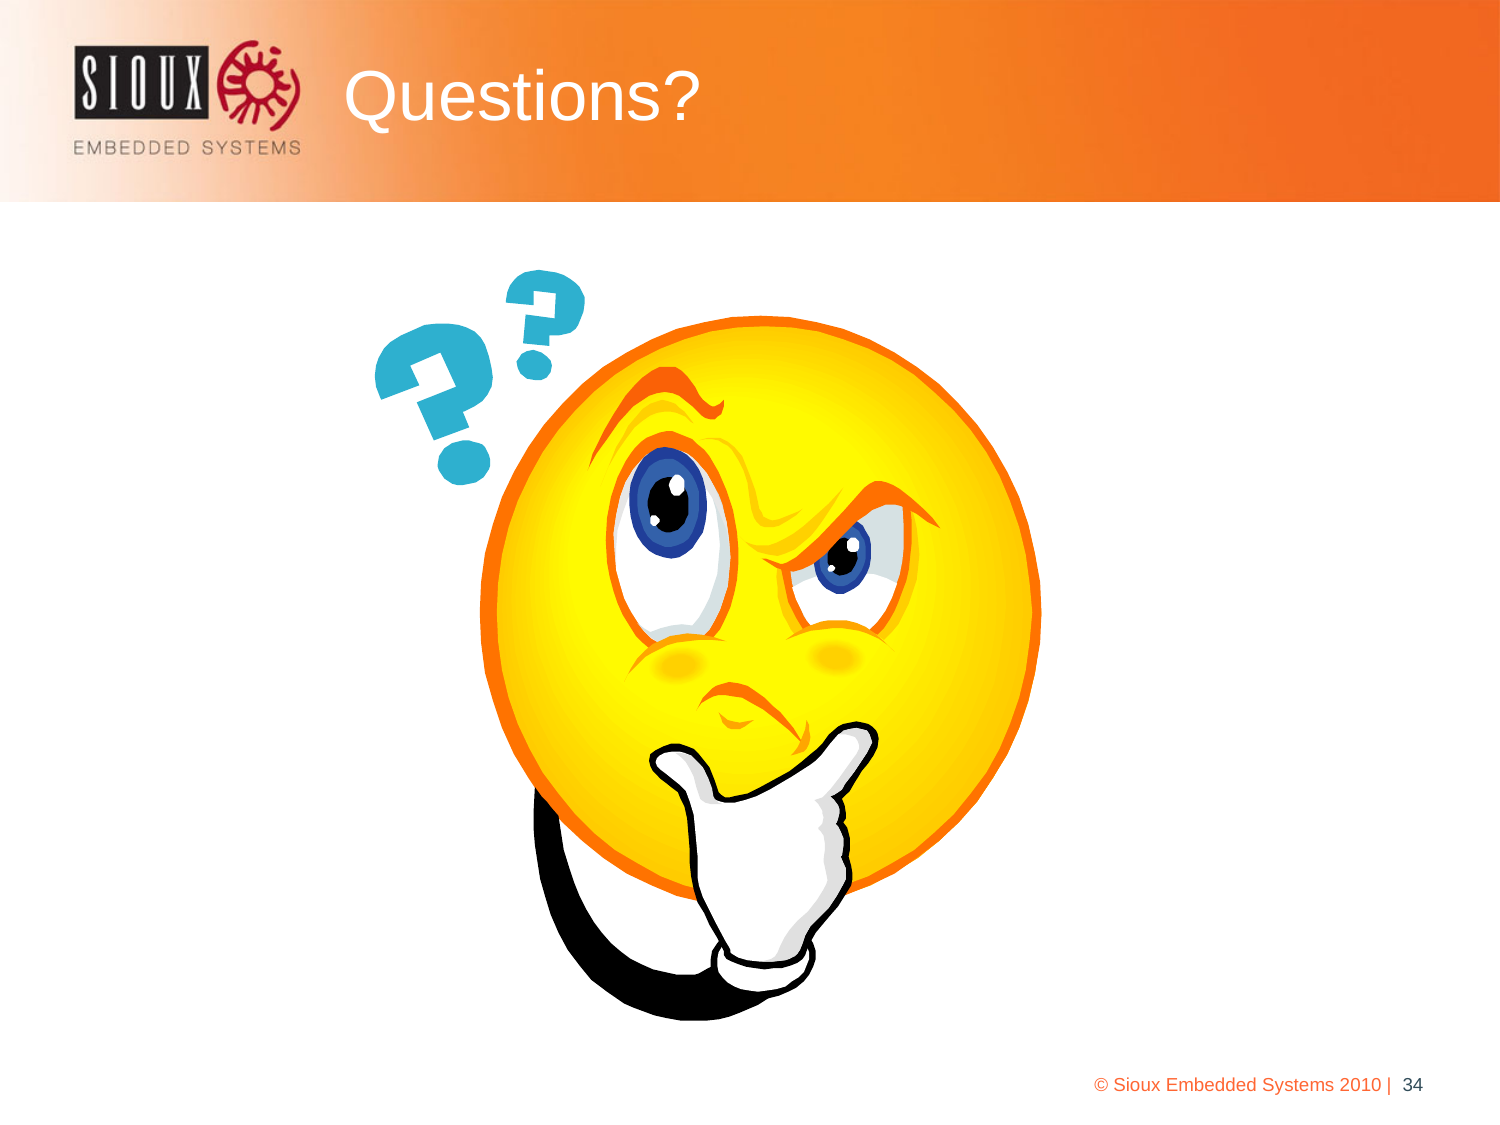

# Questions?
34
© Sioux Embedded Systems 2010